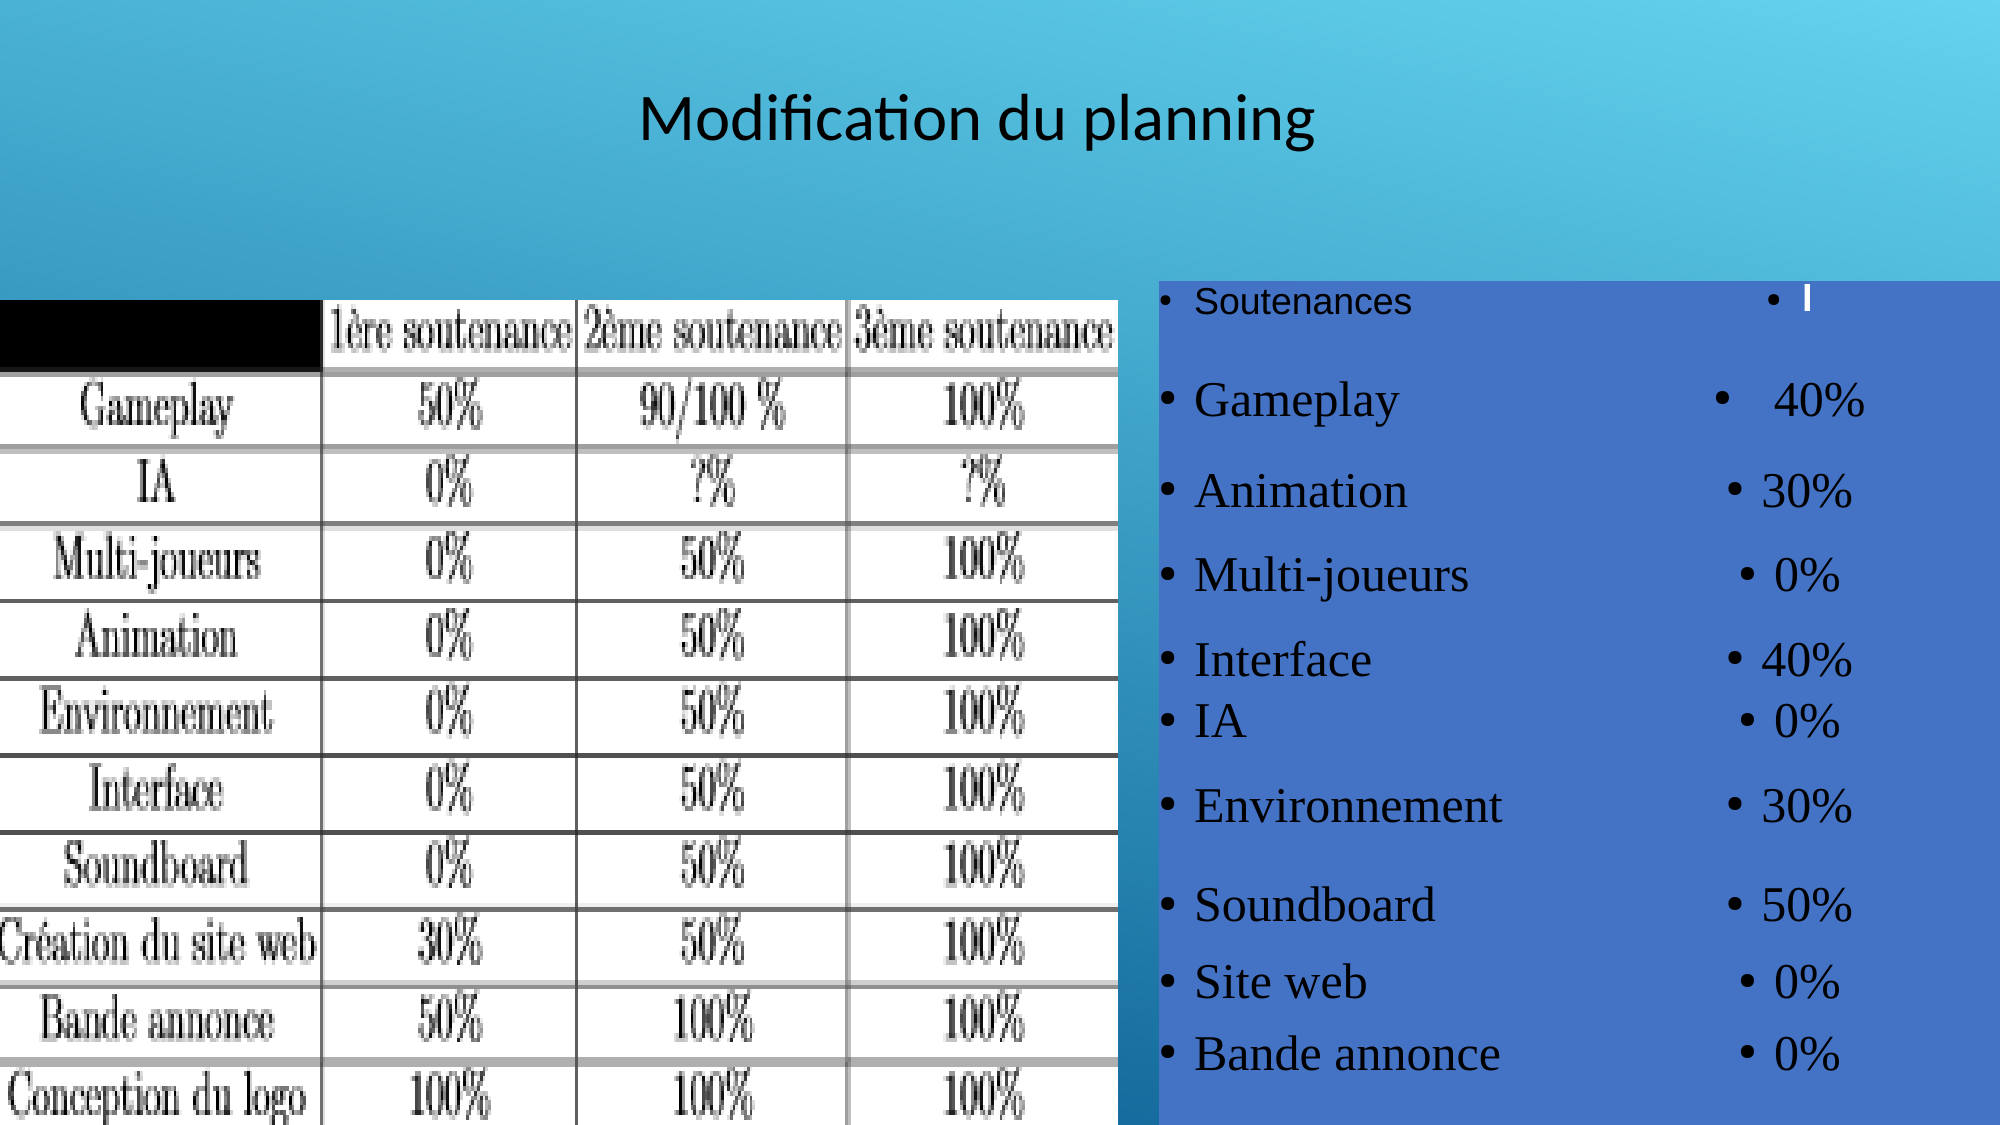

Modification du planning
| Soutenances | I |
| --- | --- |
| Gameplay | 40% |
| Animation | 30% |
| Multi-joueurs | 0% |
| Interface | 40% |
| IA | 0% |
| Environnement | 30% |
| Soundboard | 50% |
| Site web | 0% |
| Bande annonce | 0% |